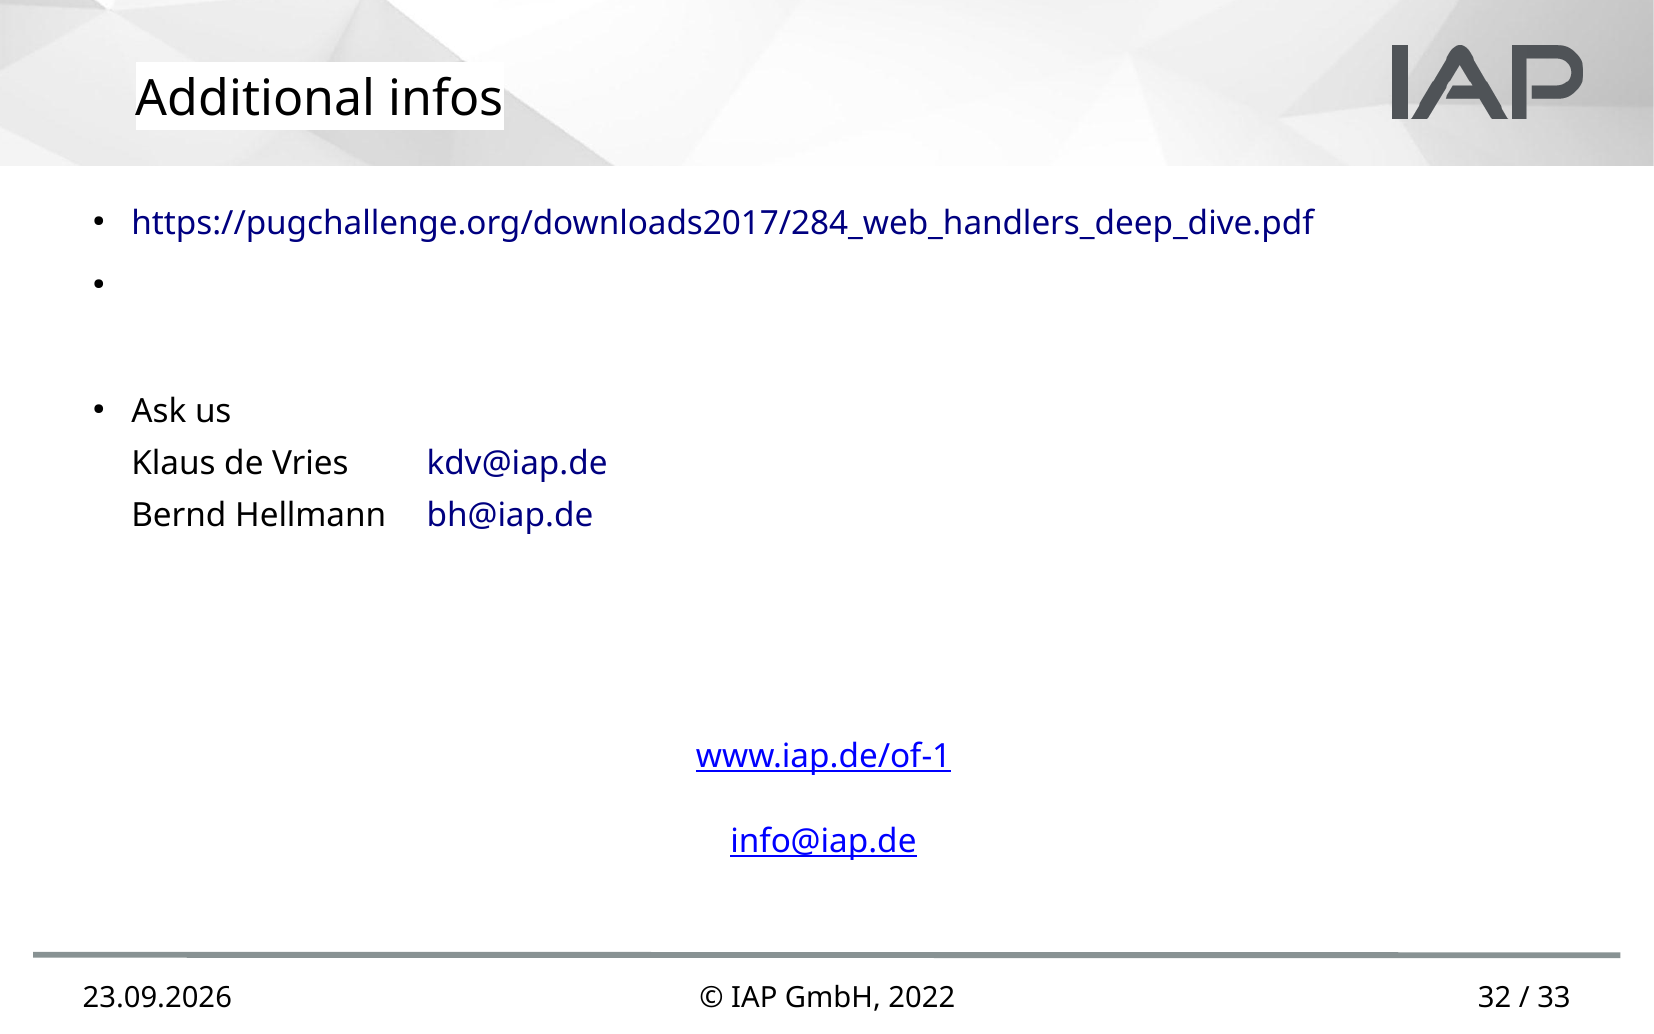

# Additional infos
https://pugchallenge.org/downloads2017/284_web_handlers_deep_dive.pdf
Ask us
Klaus de Vries 	kdv@iap.de
Bernd Hellmann	bh@iap.de
www.iap.de/of-1
info@iap.de
© IAP GmbH, 2022
32